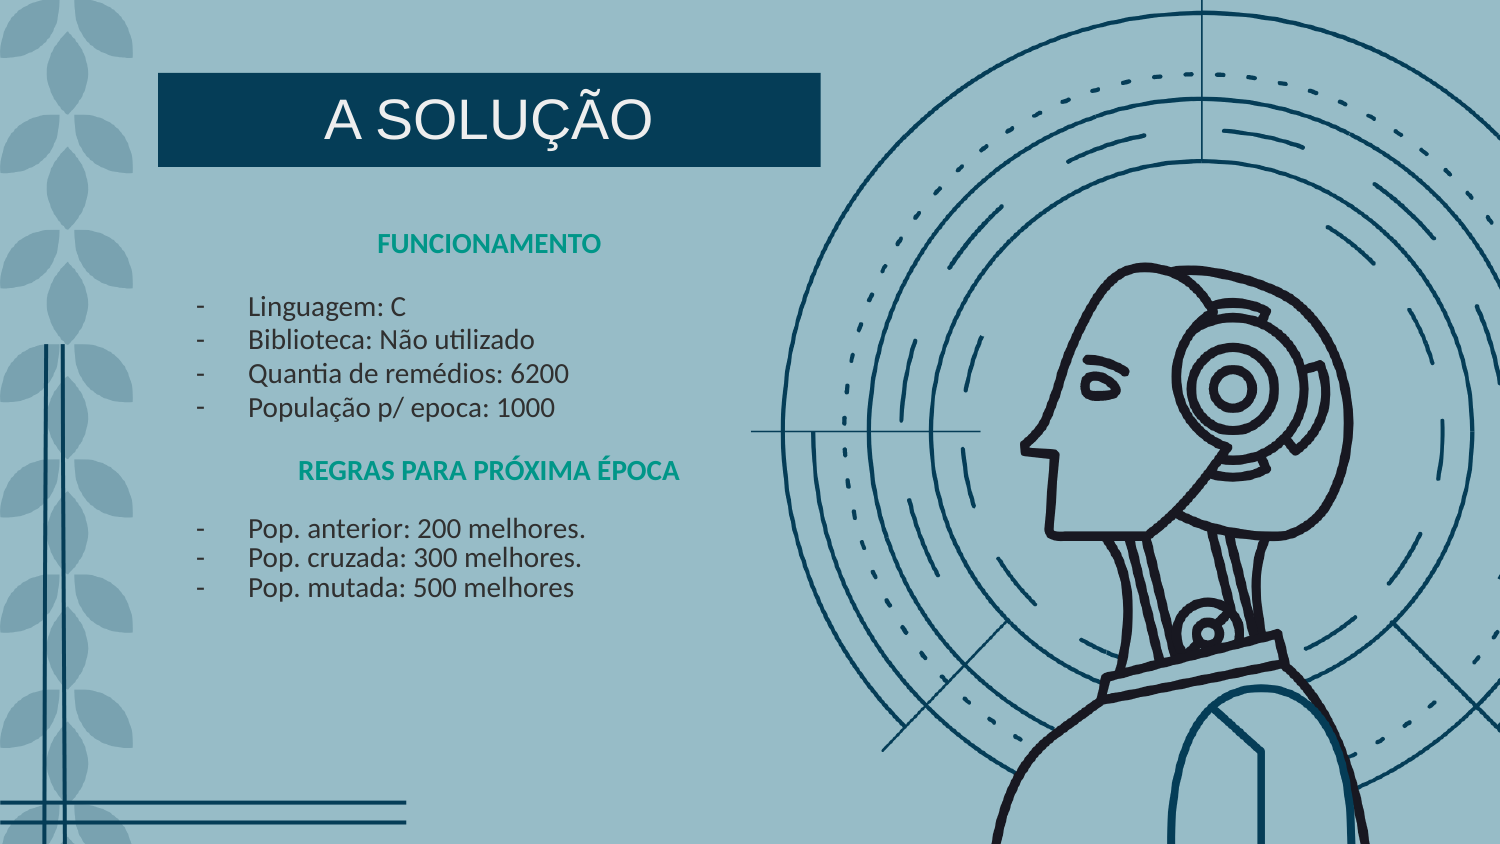

A SOLUÇÃO
# FUNCIONAMENTO
Linguagem: C
Biblioteca: Não utilizado
Quantia de remédios: 6200
População p/ epoca: 1000
REGRAS PARA PRÓXIMA ÉPOCA
Pop. anterior: 200 melhores.
Pop. cruzada: 300 melhores.
Pop. mutada: 500 melhores